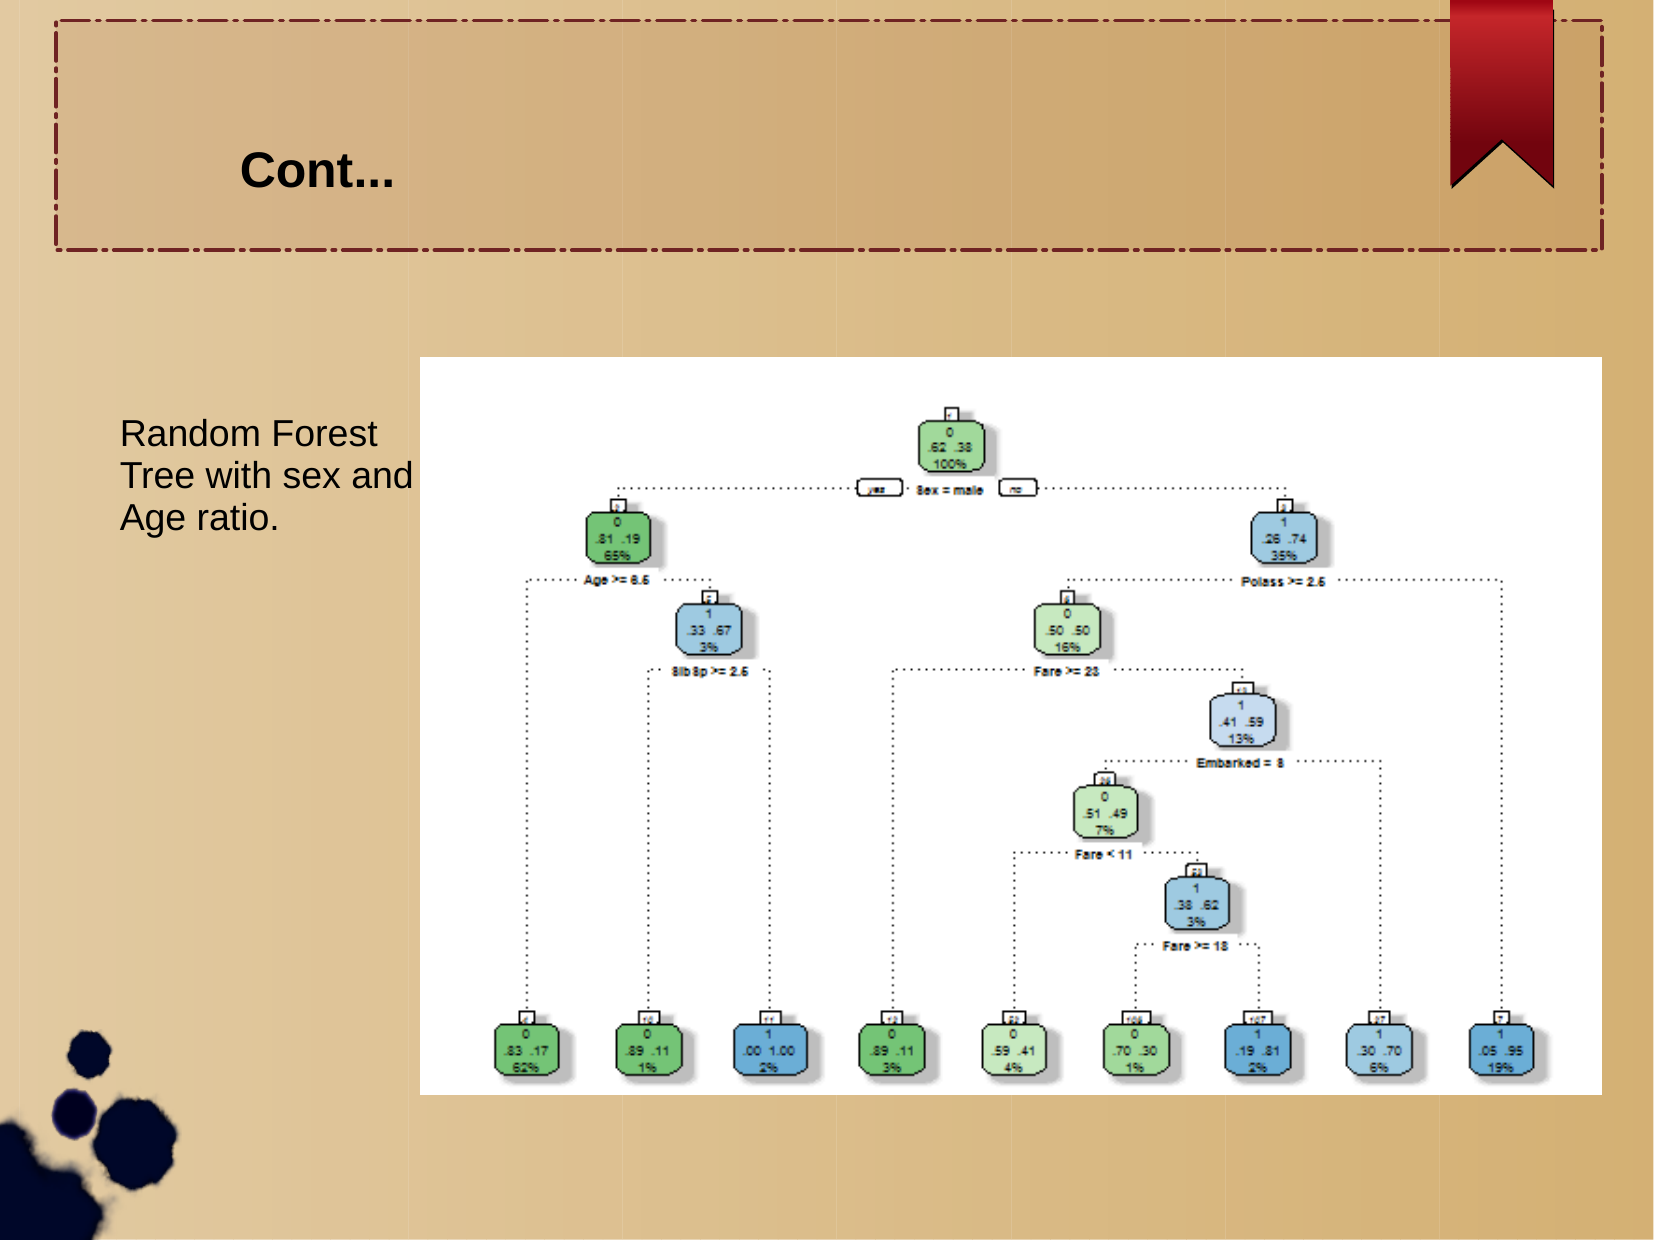

Cont...
Random Forest
Tree with sex and
Age ratio.